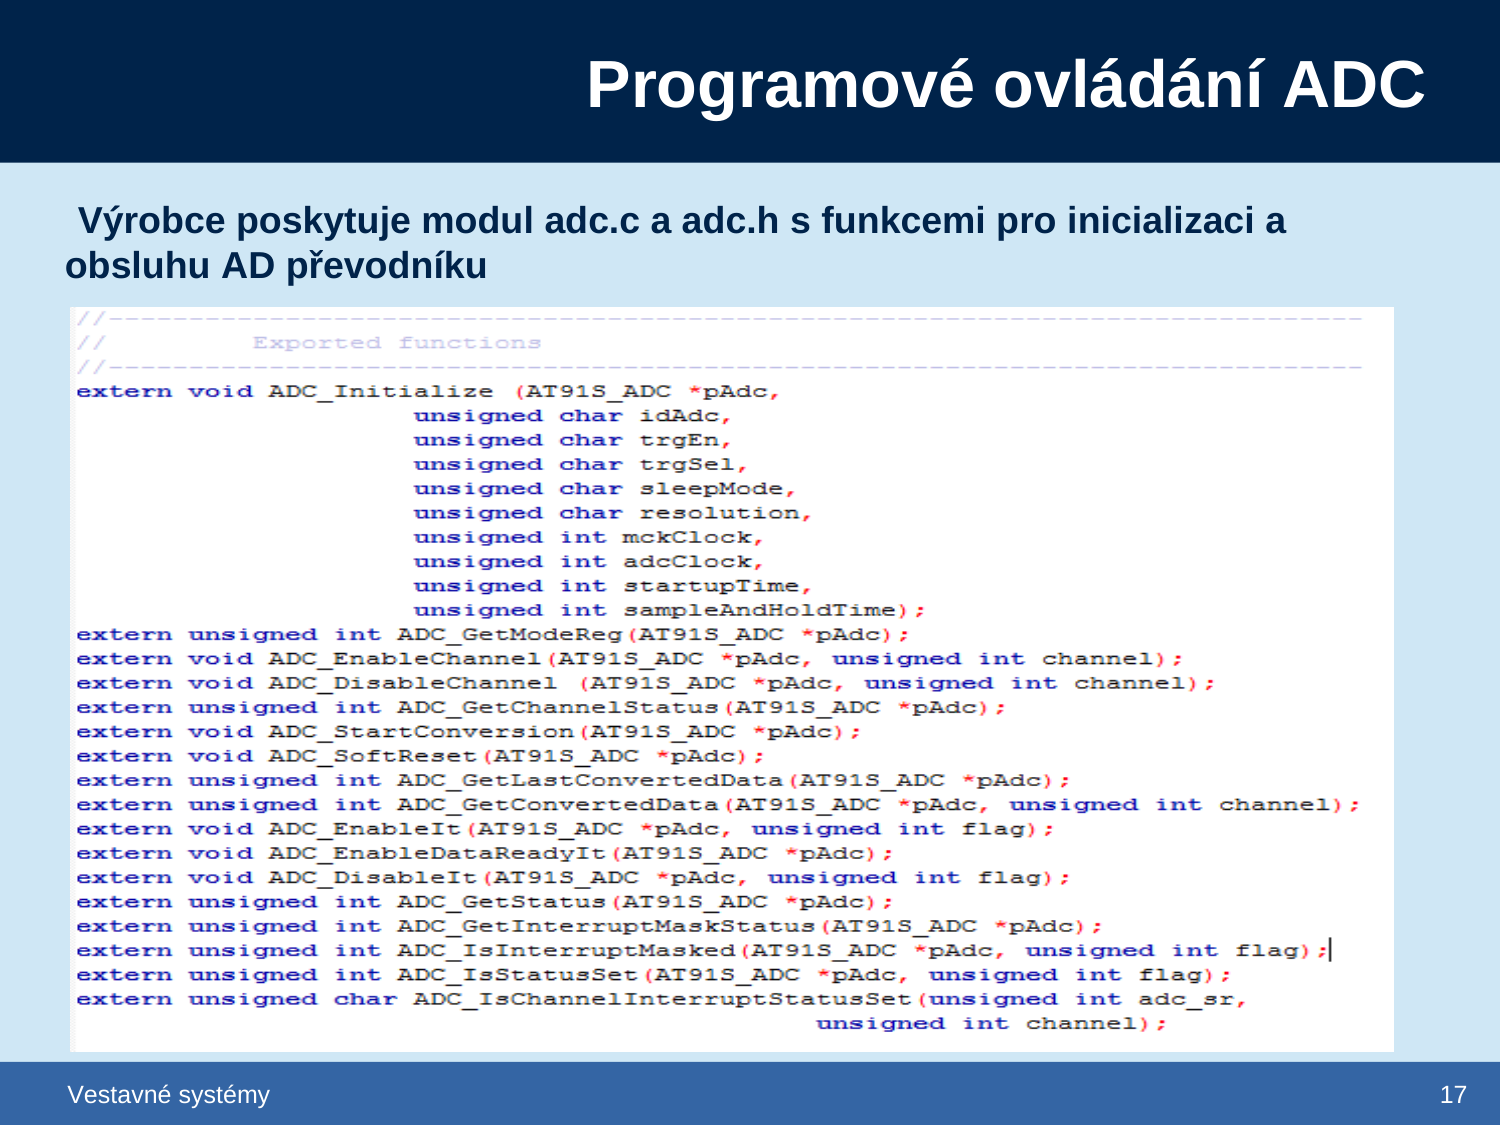

# Programové ovládání ADC
Výrobce poskytuje modul adc.c a adc.h s funkcemi pro inicializaci a obsluhu AD převodníku